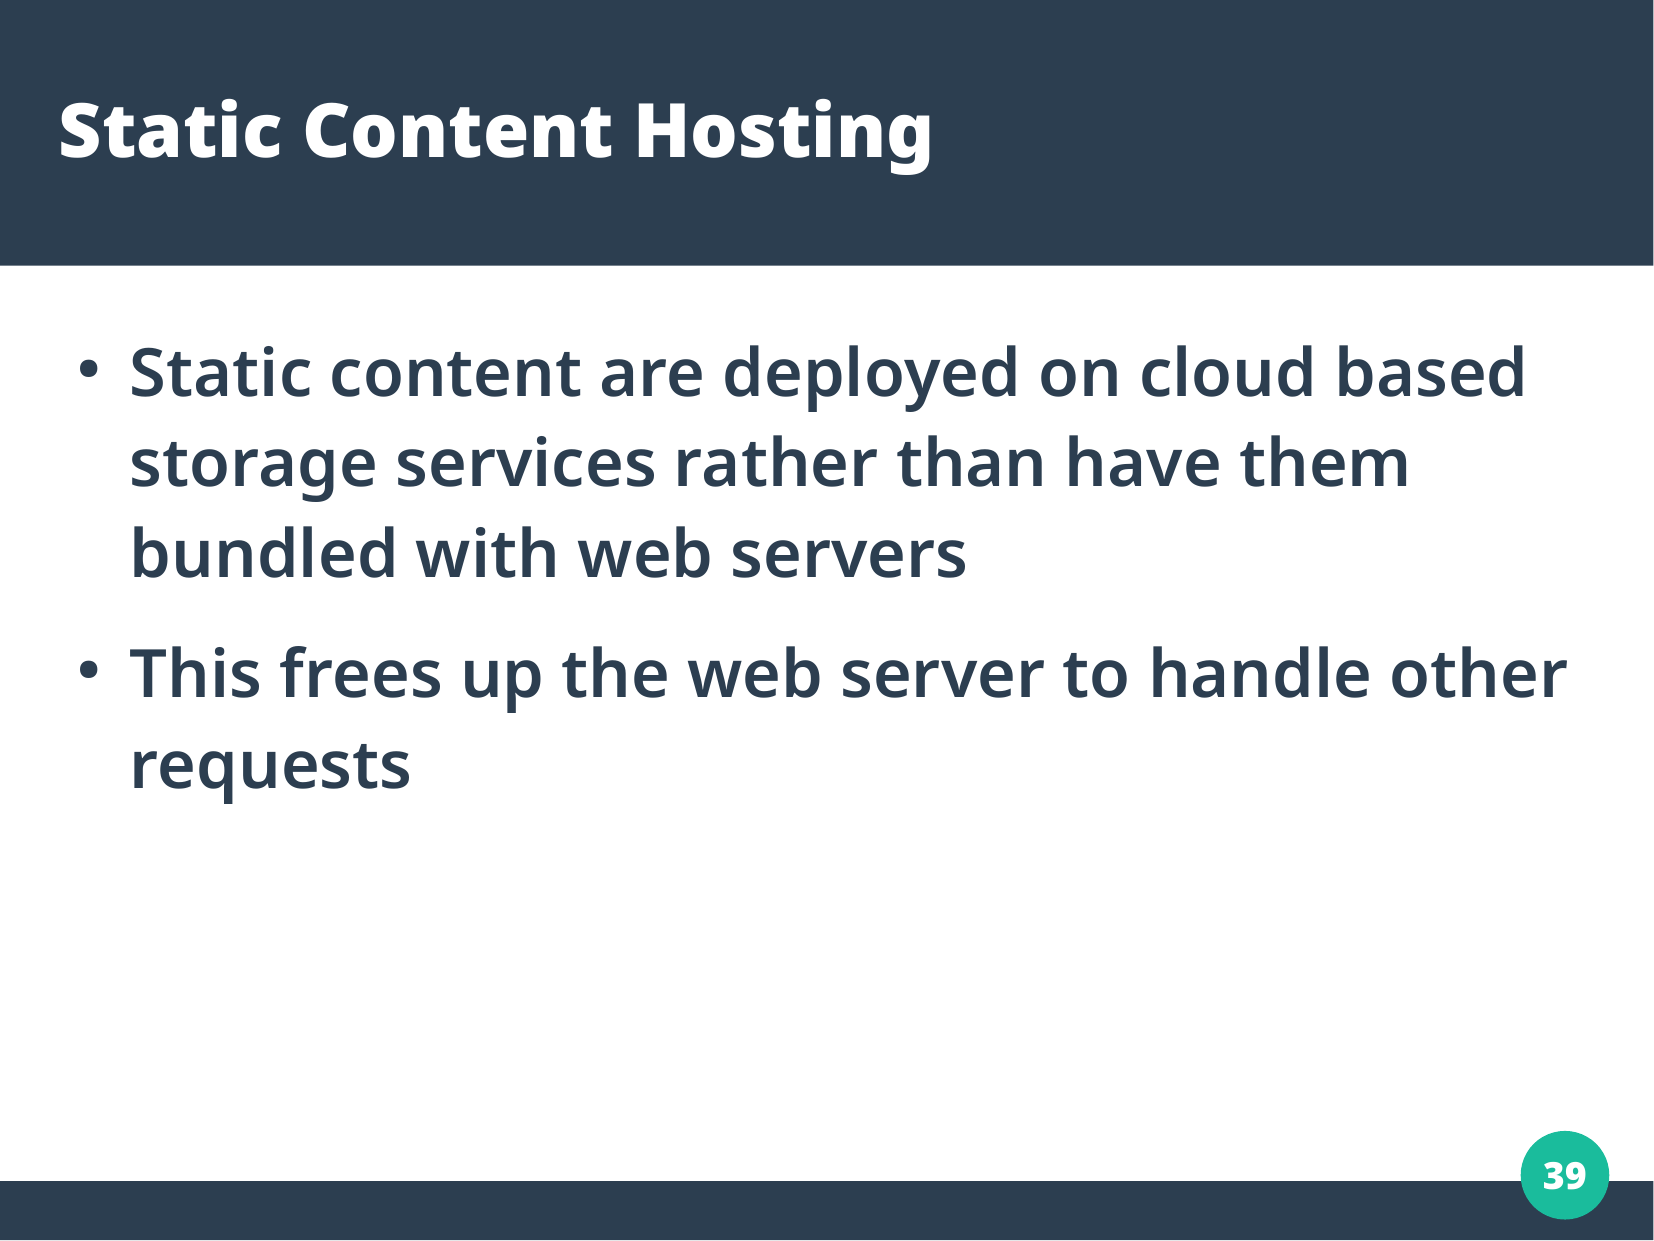

# Static Content Hosting
Static content are deployed on cloud based storage services rather than have them bundled with web servers
This frees up the web server to handle other requests
39